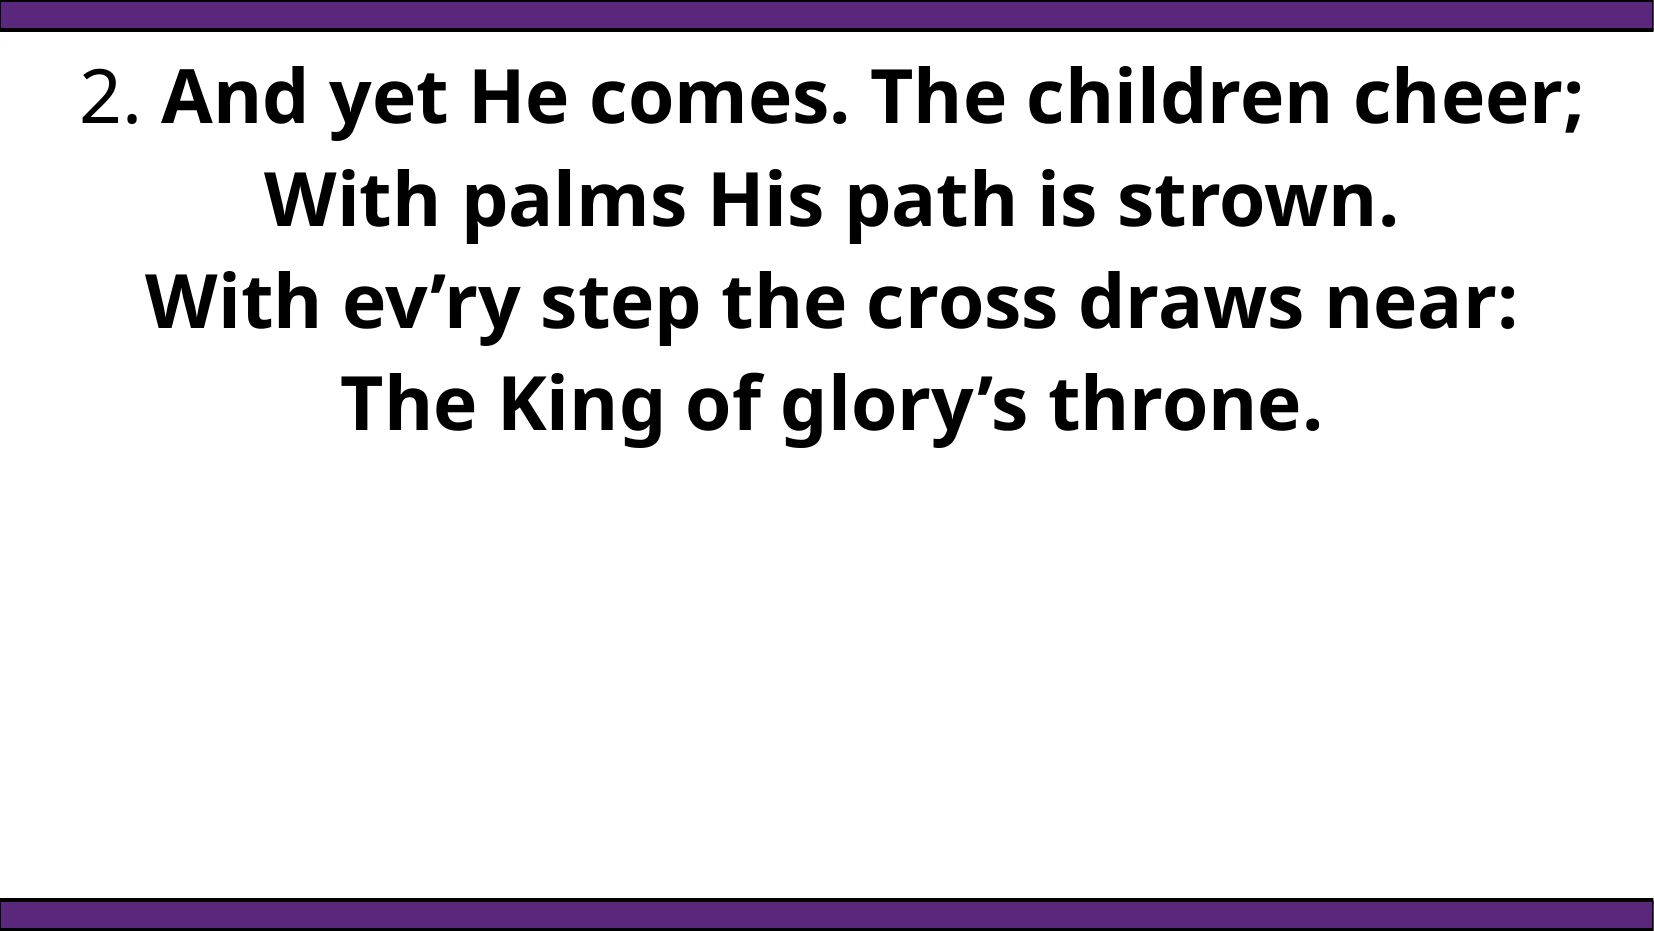

2. And yet He comes. The children cheer;
With palms His path is strown.
With ev’ry step the cross draws near:
The King of glory’s throne.